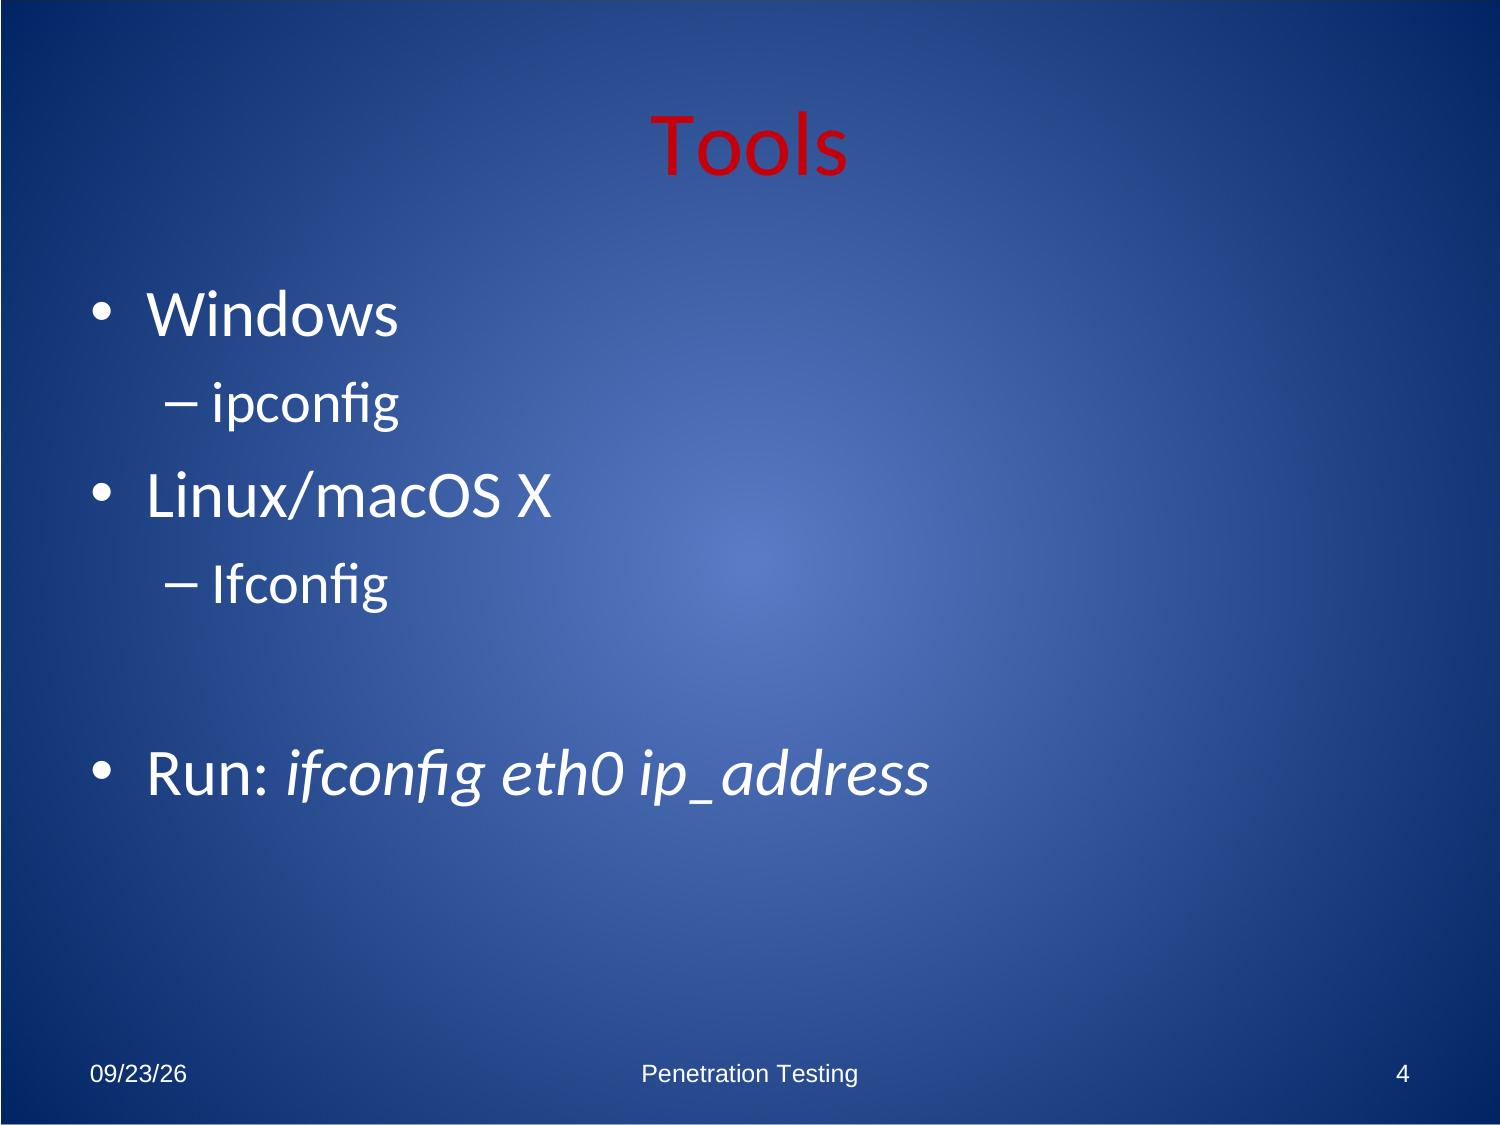

# Tools
Windows
ipconfig
Linux/macOS X
Ifconfig
Run: ifconfig eth0 ip_address
Penetration Testing